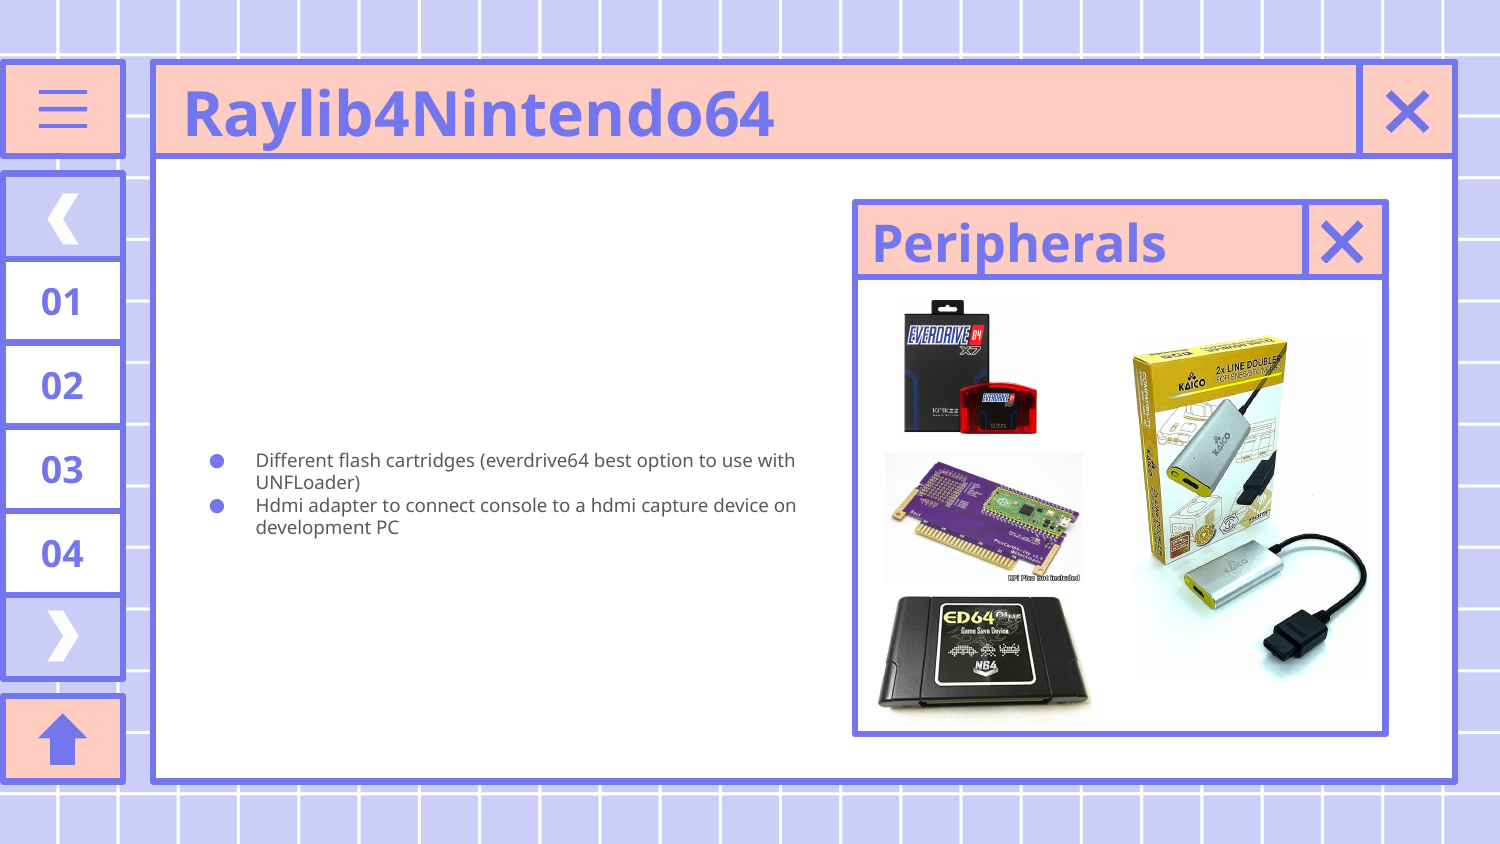

# Raylib4Nintendo64
Peripherals
Different flash cartridges (everdrive64 best option to use with UNFLoader)
Hdmi adapter to connect console to a hdmi capture device on development PC
01
02
03
04